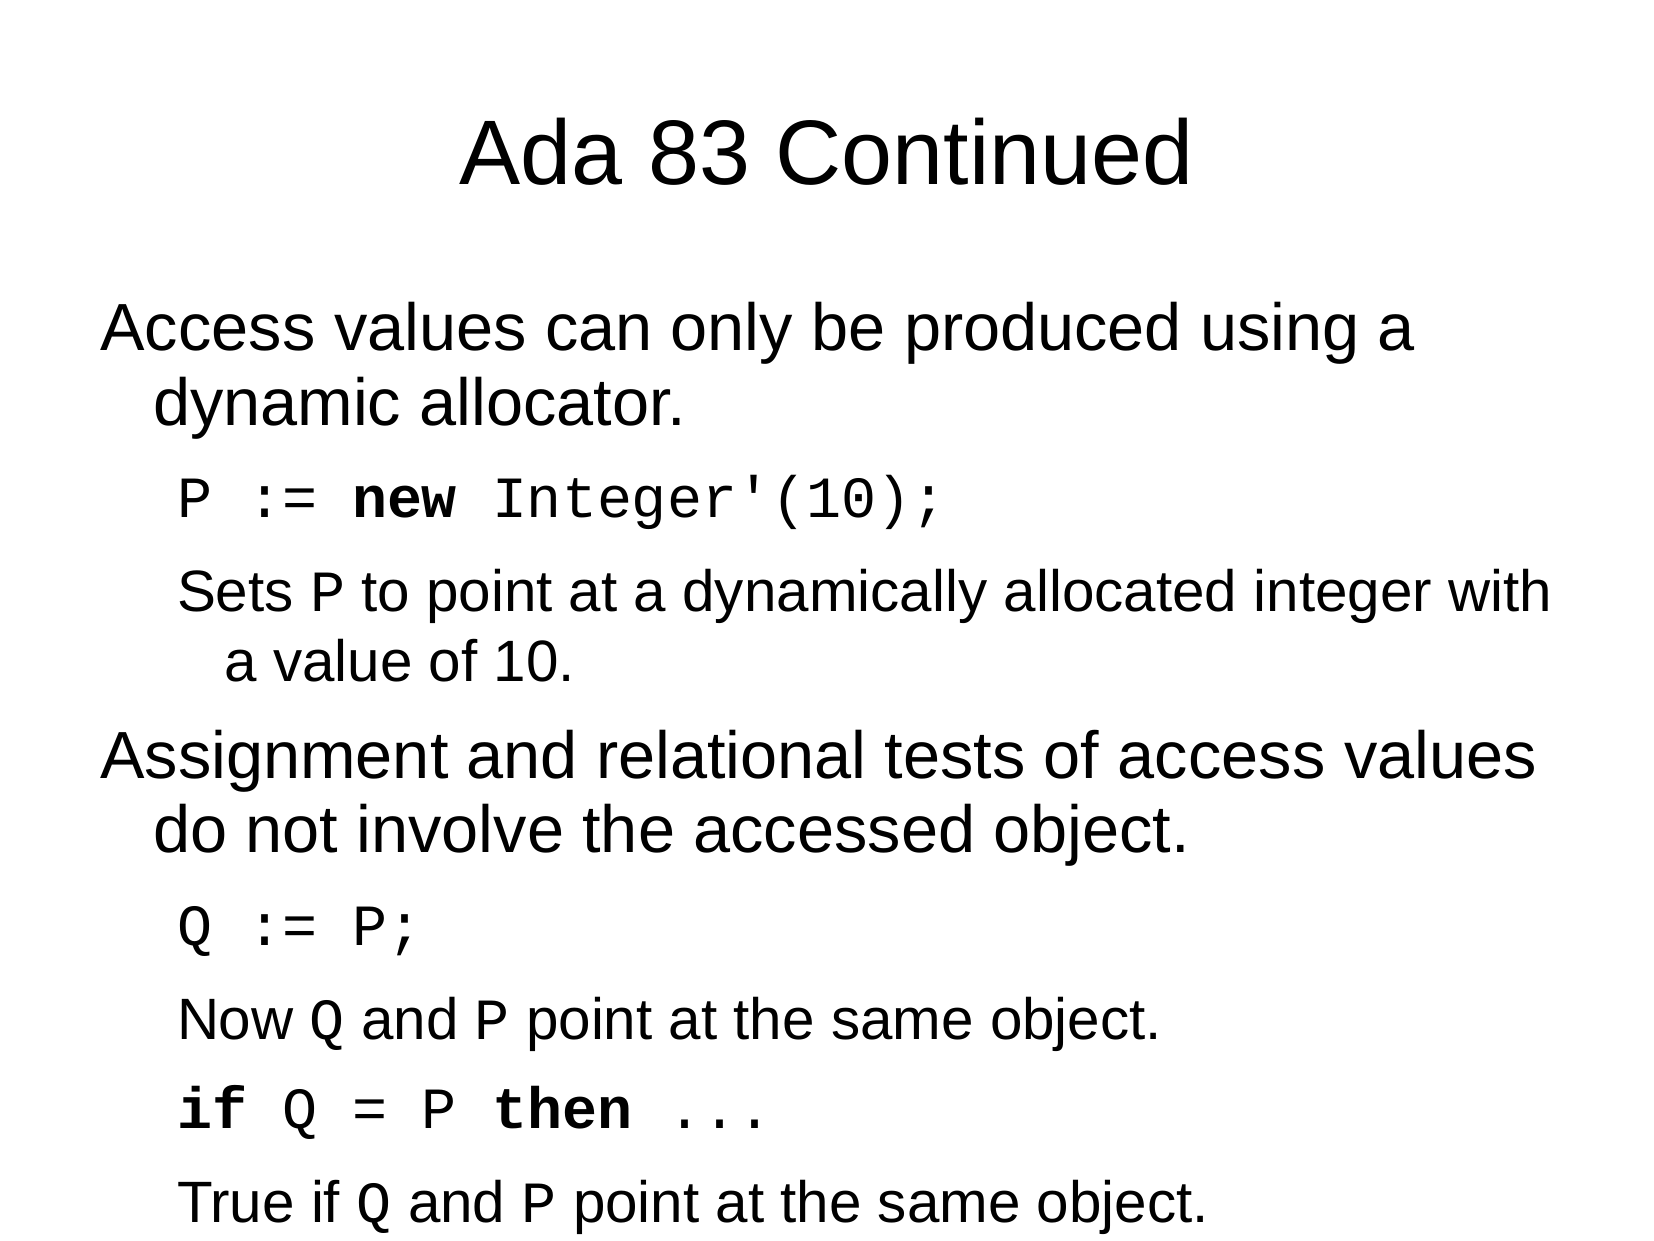

# Ada 83 Continued
Access values can only be produced using a dynamic allocator.
P := new Integer'(10);
Sets P to point at a dynamically allocated integer with a value of 10.
Assignment and relational tests of access values do not involve the accessed object.
Q := P;
Now Q and P point at the same object.
if Q = P then ...
True if Q and P point at the same object.